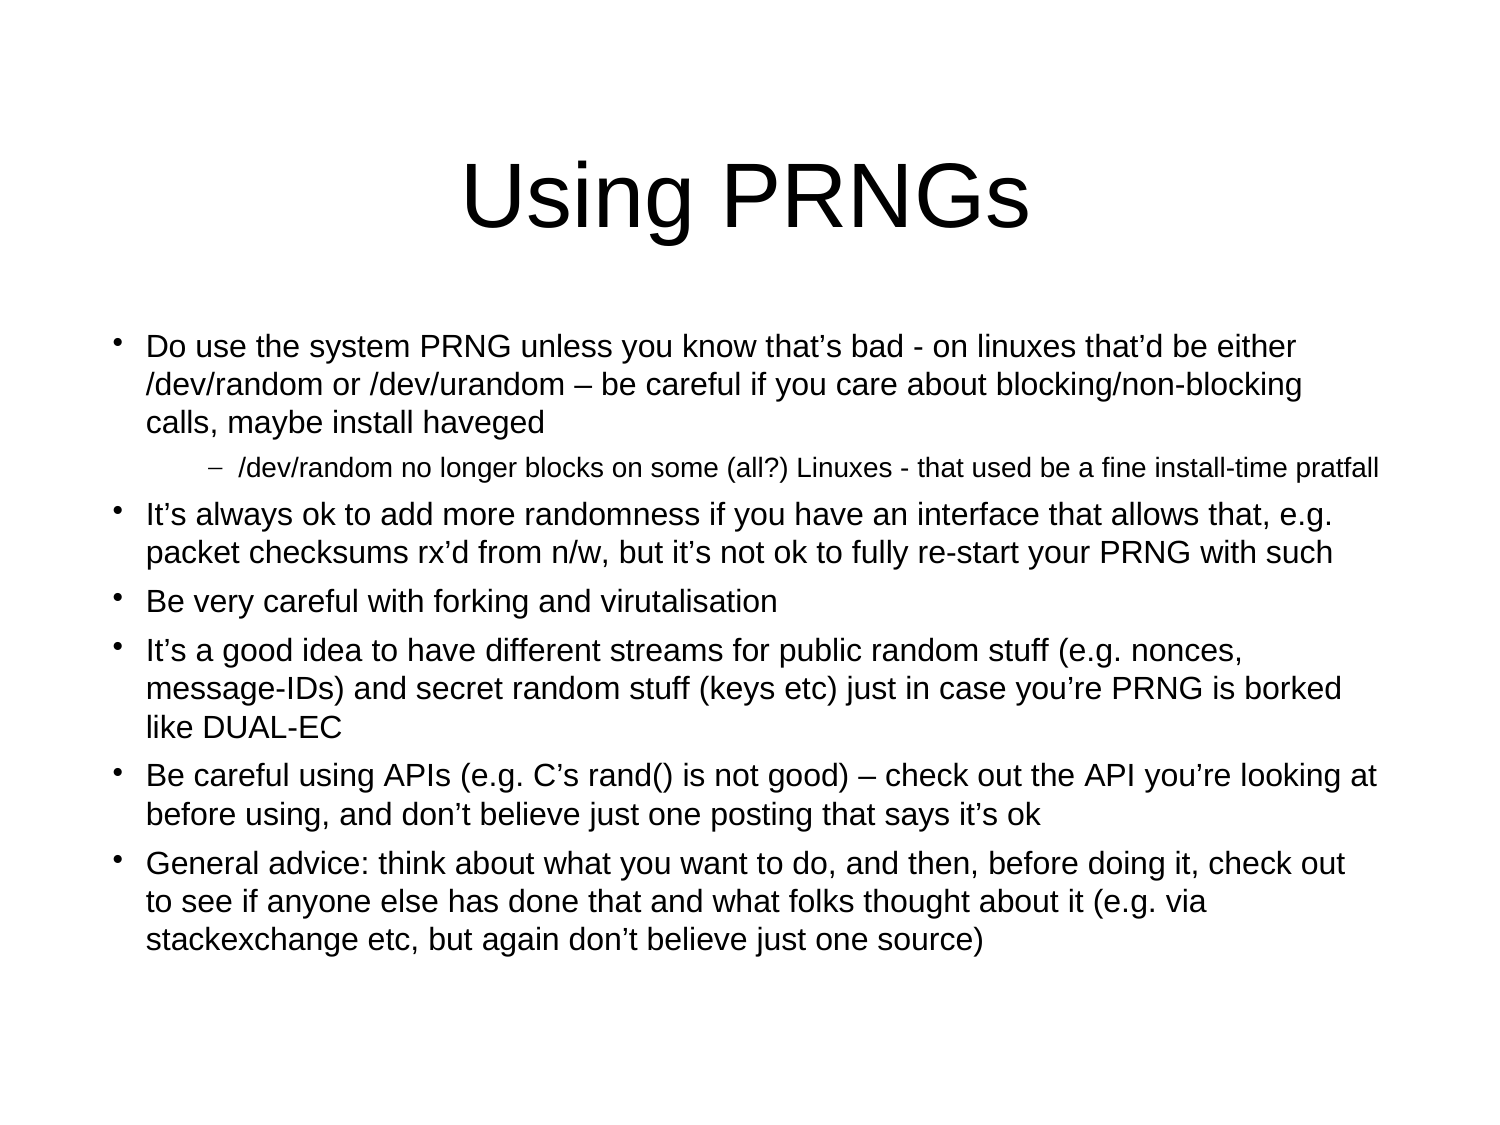

# Using PRNGs
Do use the system PRNG unless you know that’s bad - on linuxes that’d be either /dev/random or /dev/urandom – be careful if you care about blocking/non-blocking calls, maybe install haveged
/dev/random no longer blocks on some (all?) Linuxes - that used be a fine install-time pratfall
It’s always ok to add more randomness if you have an interface that allows that, e.g. packet checksums rx’d from n/w, but it’s not ok to fully re-start your PRNG with such
Be very careful with forking and virutalisation
It’s a good idea to have different streams for public random stuff (e.g. nonces, message-IDs) and secret random stuff (keys etc) just in case you’re PRNG is borked like DUAL-EC
Be careful using APIs (e.g. C’s rand() is not good) – check out the API you’re looking at before using, and don’t believe just one posting that says it’s ok
General advice: think about what you want to do, and then, before doing it, check out to see if anyone else has done that and what folks thought about it (e.g. via stackexchange etc, but again don’t believe just one source)